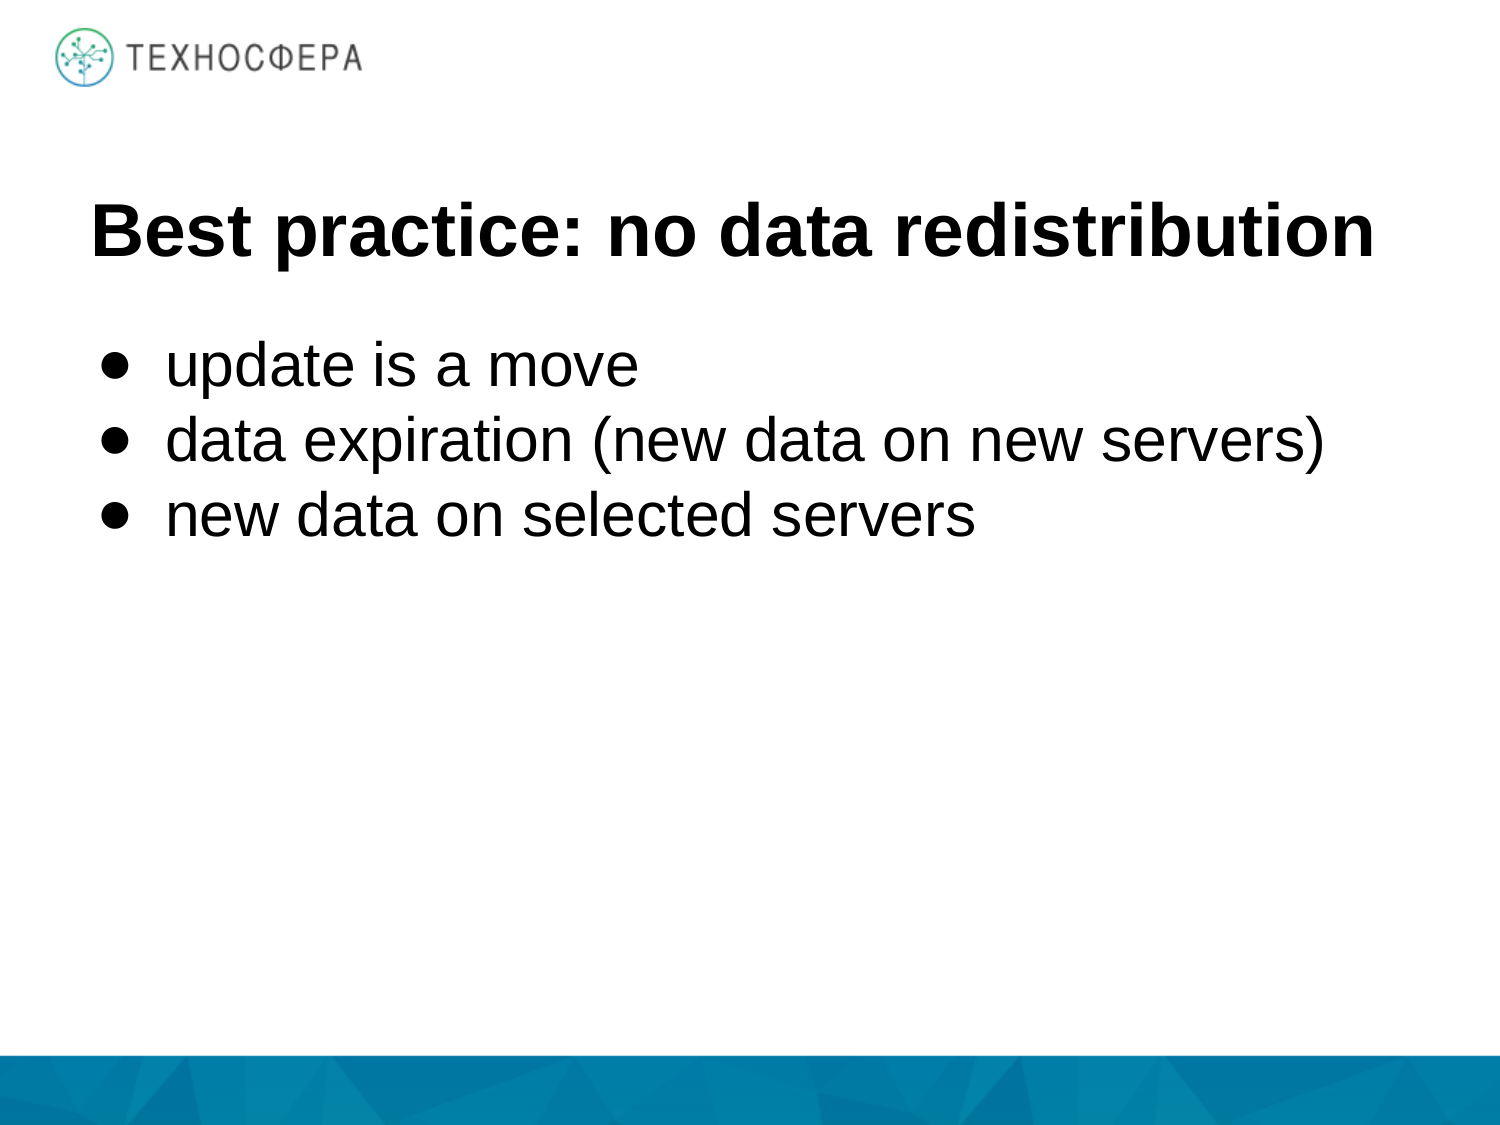

# Best practice: no data redistribution
update is a move
data expiration (new data on new servers)
new data on selected servers